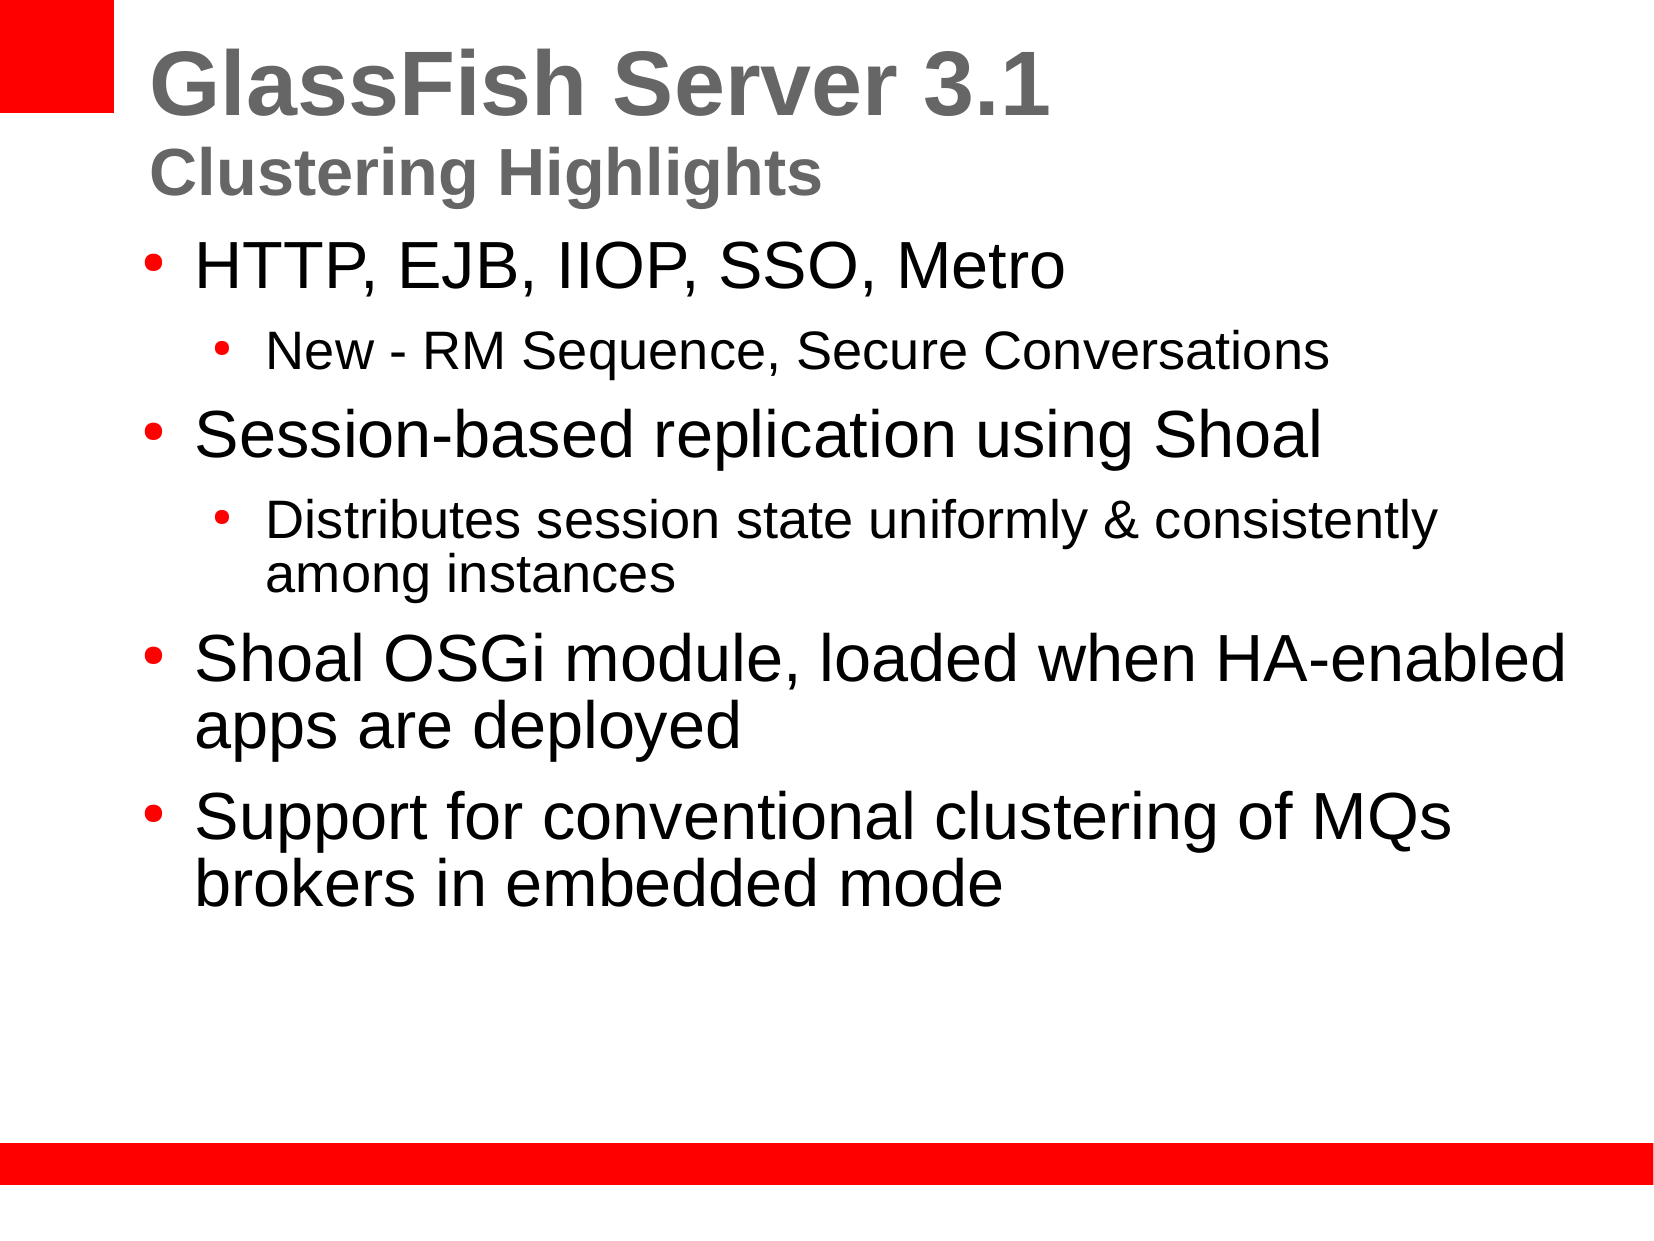

# GlassFish Server 3.1 Clustering Highlights
HTTP, EJB, IIOP, SSO, Metro
New - RM Sequence, Secure Conversations
Session-based replication using Shoal
Distributes session state uniformly & consistently among instances
Shoal OSGi module, loaded when HA-enabled apps are deployed
Support for conventional clustering of MQs brokers in embedded mode